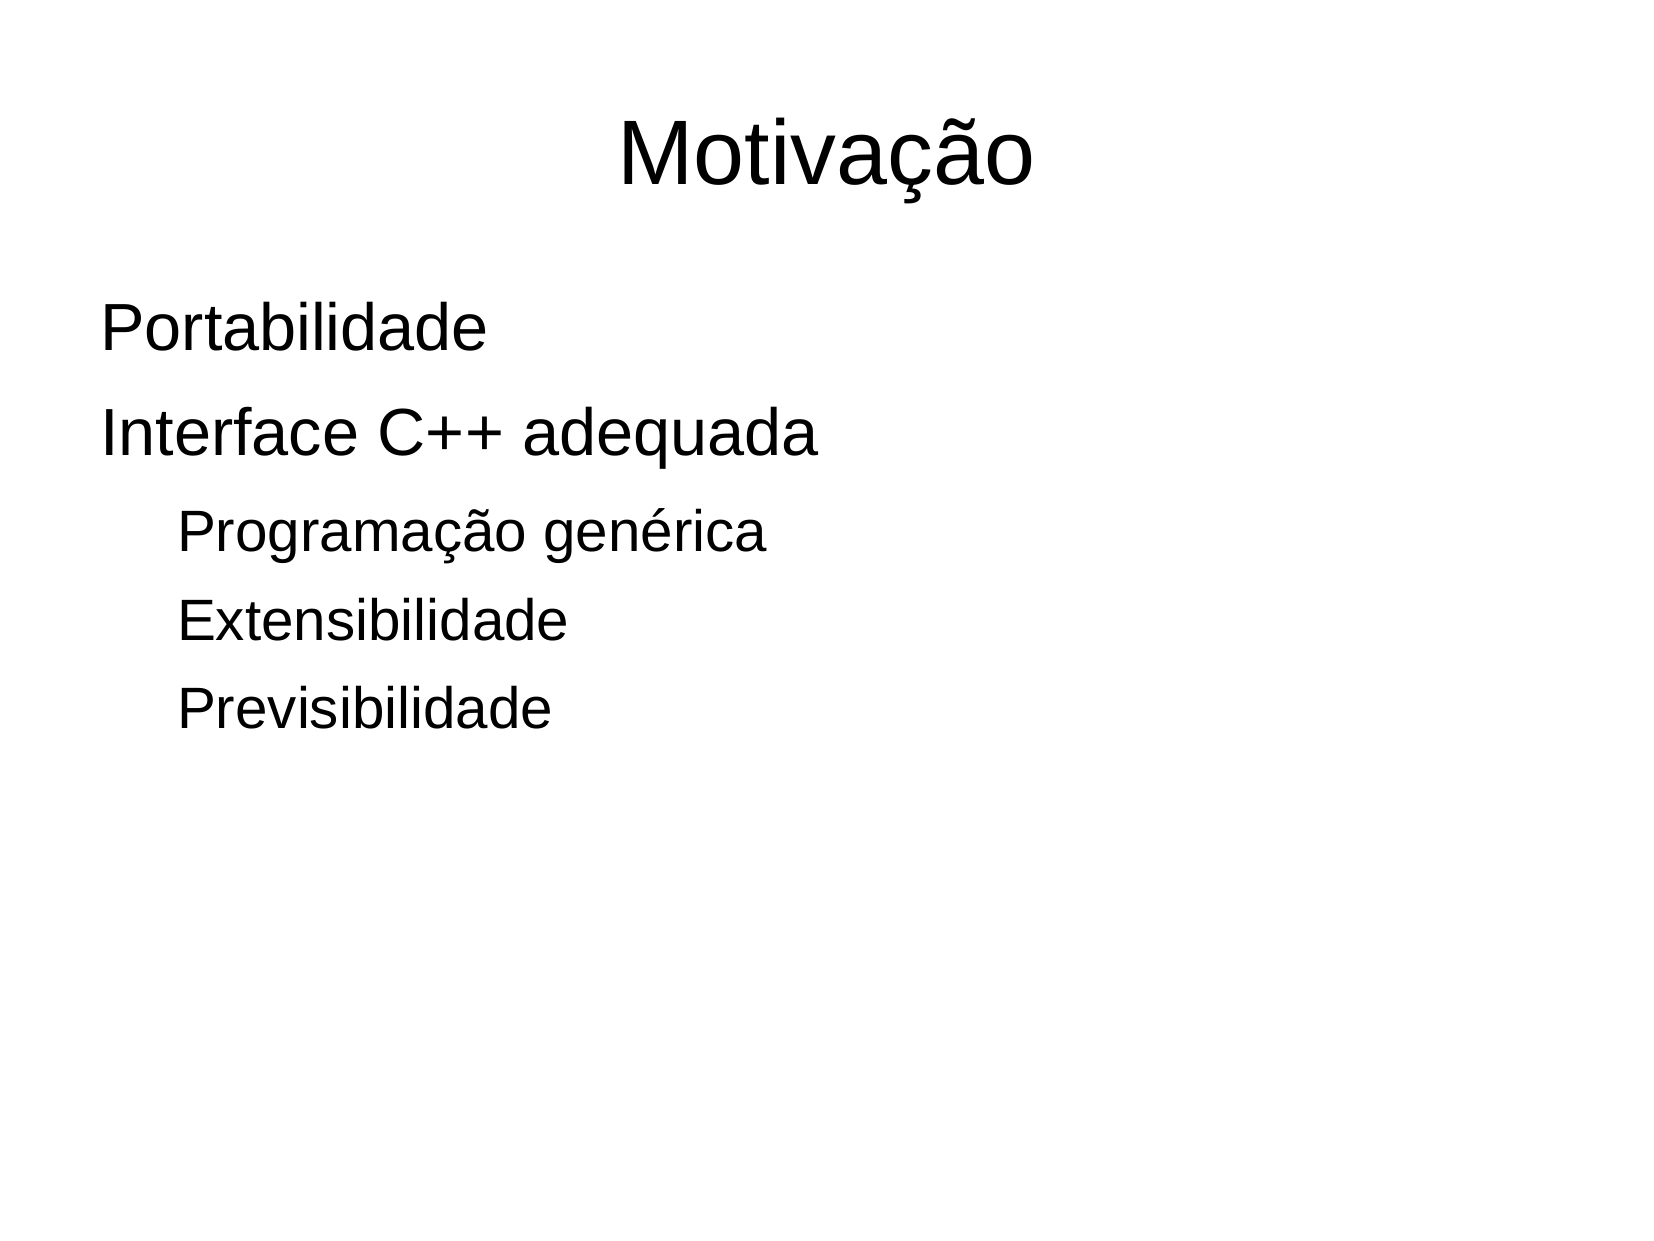

# Motivação
Portabilidade
Interface C++ adequada
Programação genérica
Extensibilidade
Previsibilidade